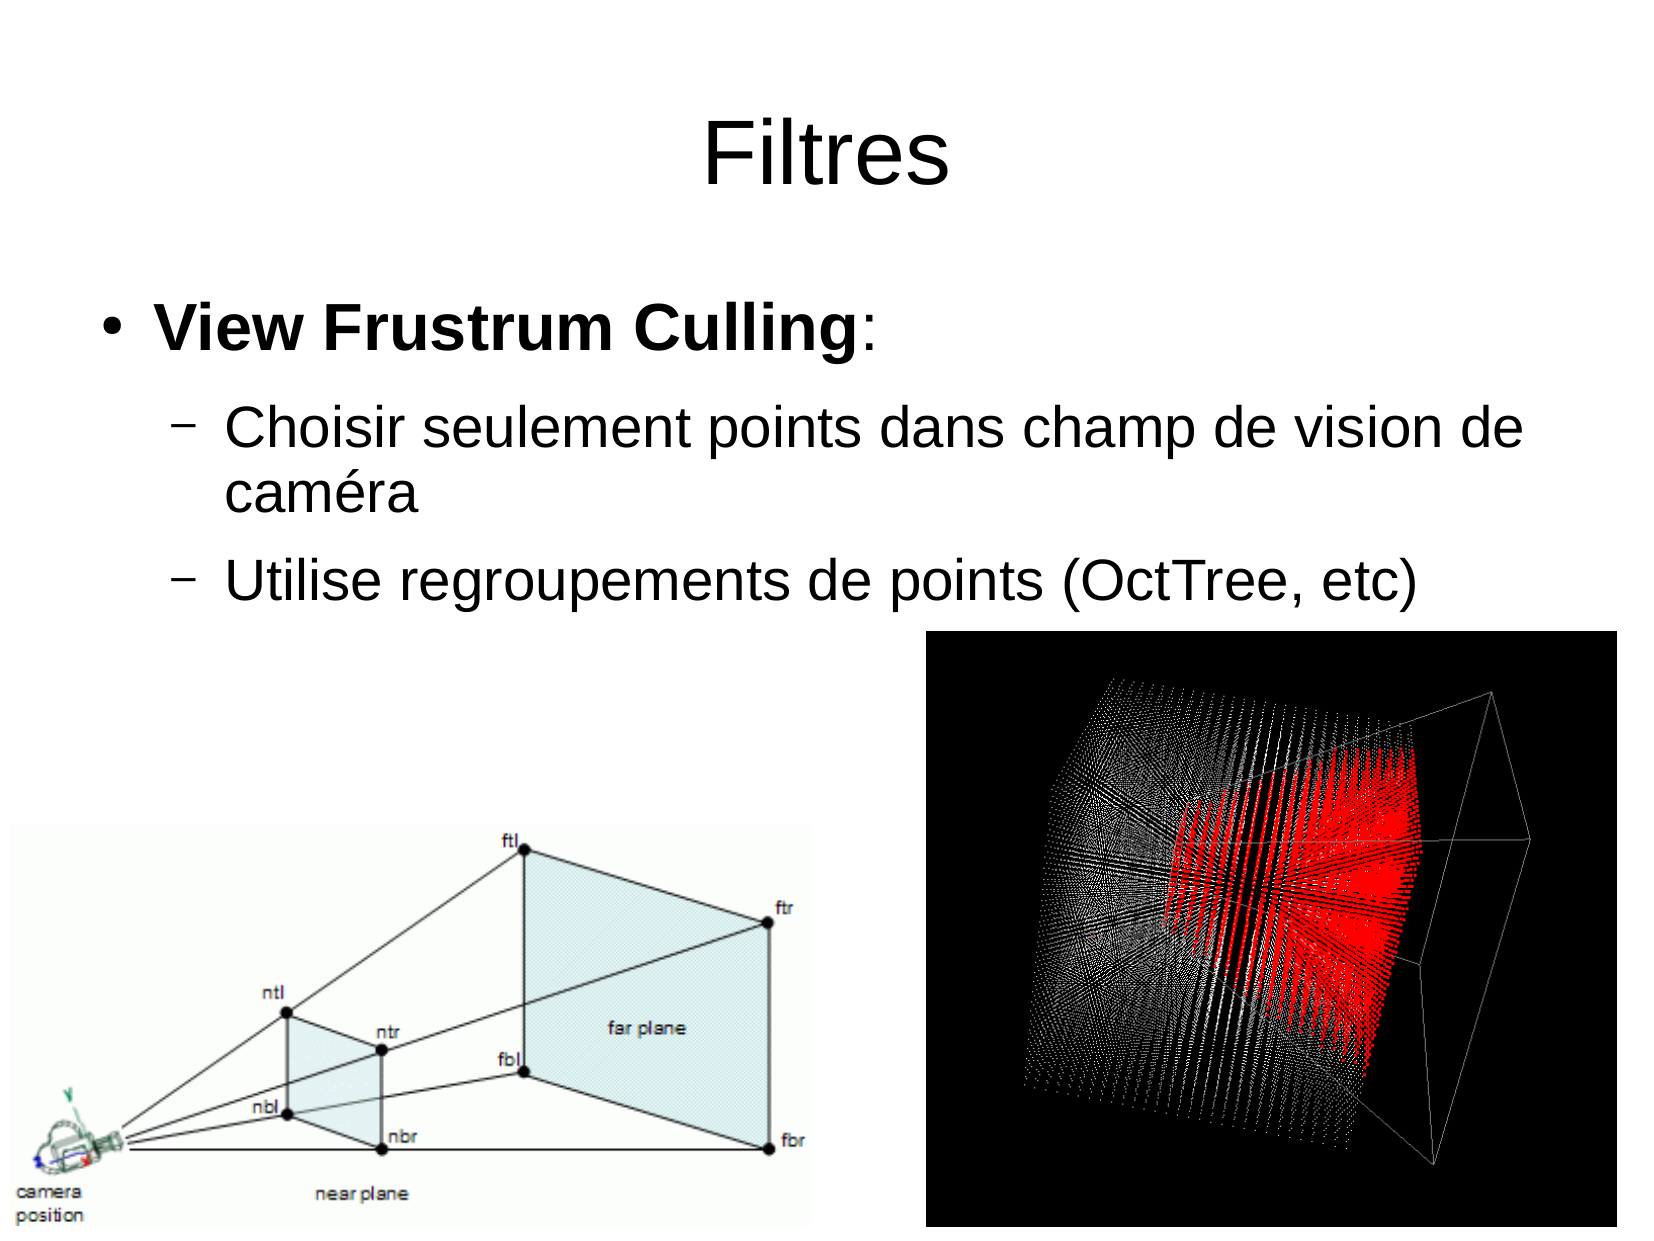

# Filtres
View Frustrum Culling:
Choisir seulement points dans champ de vision de caméra
Utilise regroupements de points (OctTree, etc)